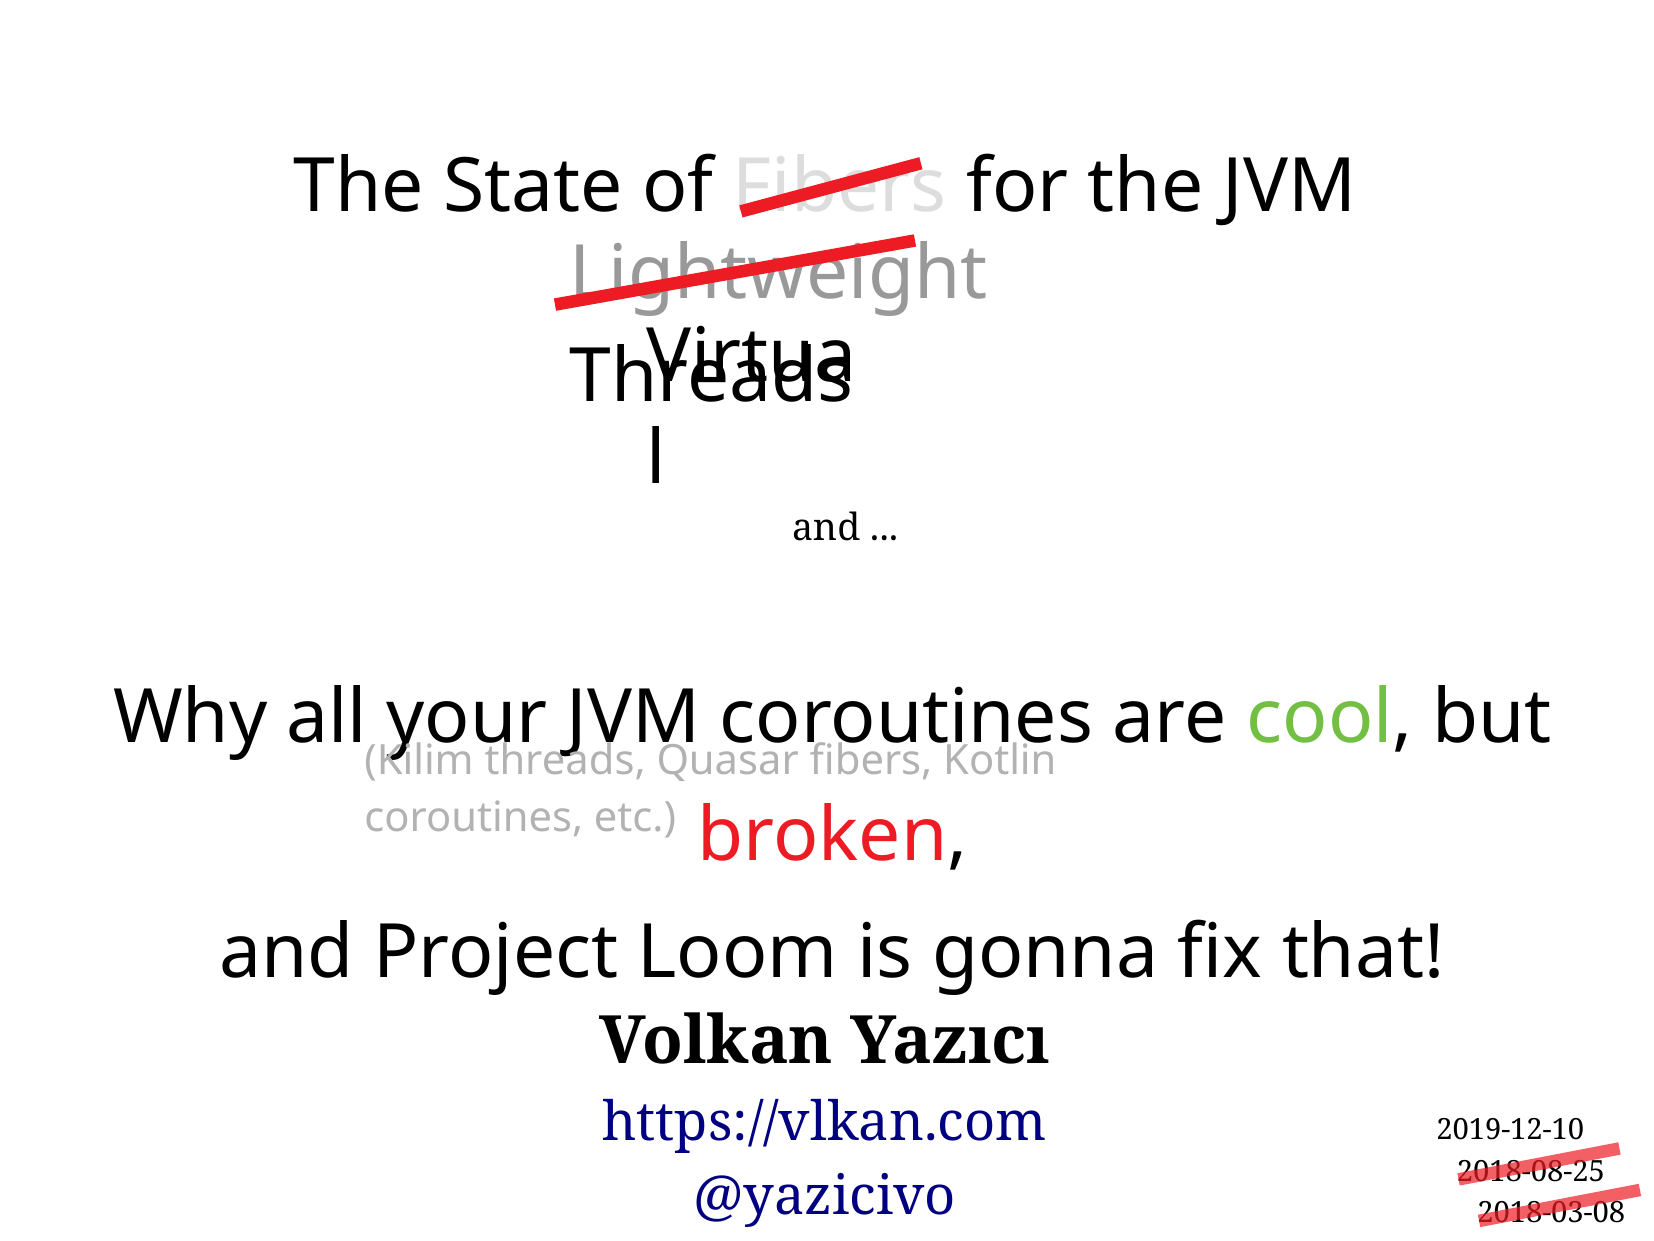

The State of Fibers for the JVM
Lightweight Threads
Virtual
and ...
Why all your JVM coroutines are cool, but broken,
and Project Loom is gonna fix that!
(Kilim threads, Quasar fibers, Kotlin coroutines, etc.)
Volkan Yazıcı
https://vlkan.com
@yazicivo
2019-12-10
2018-08-25
2018-03-08